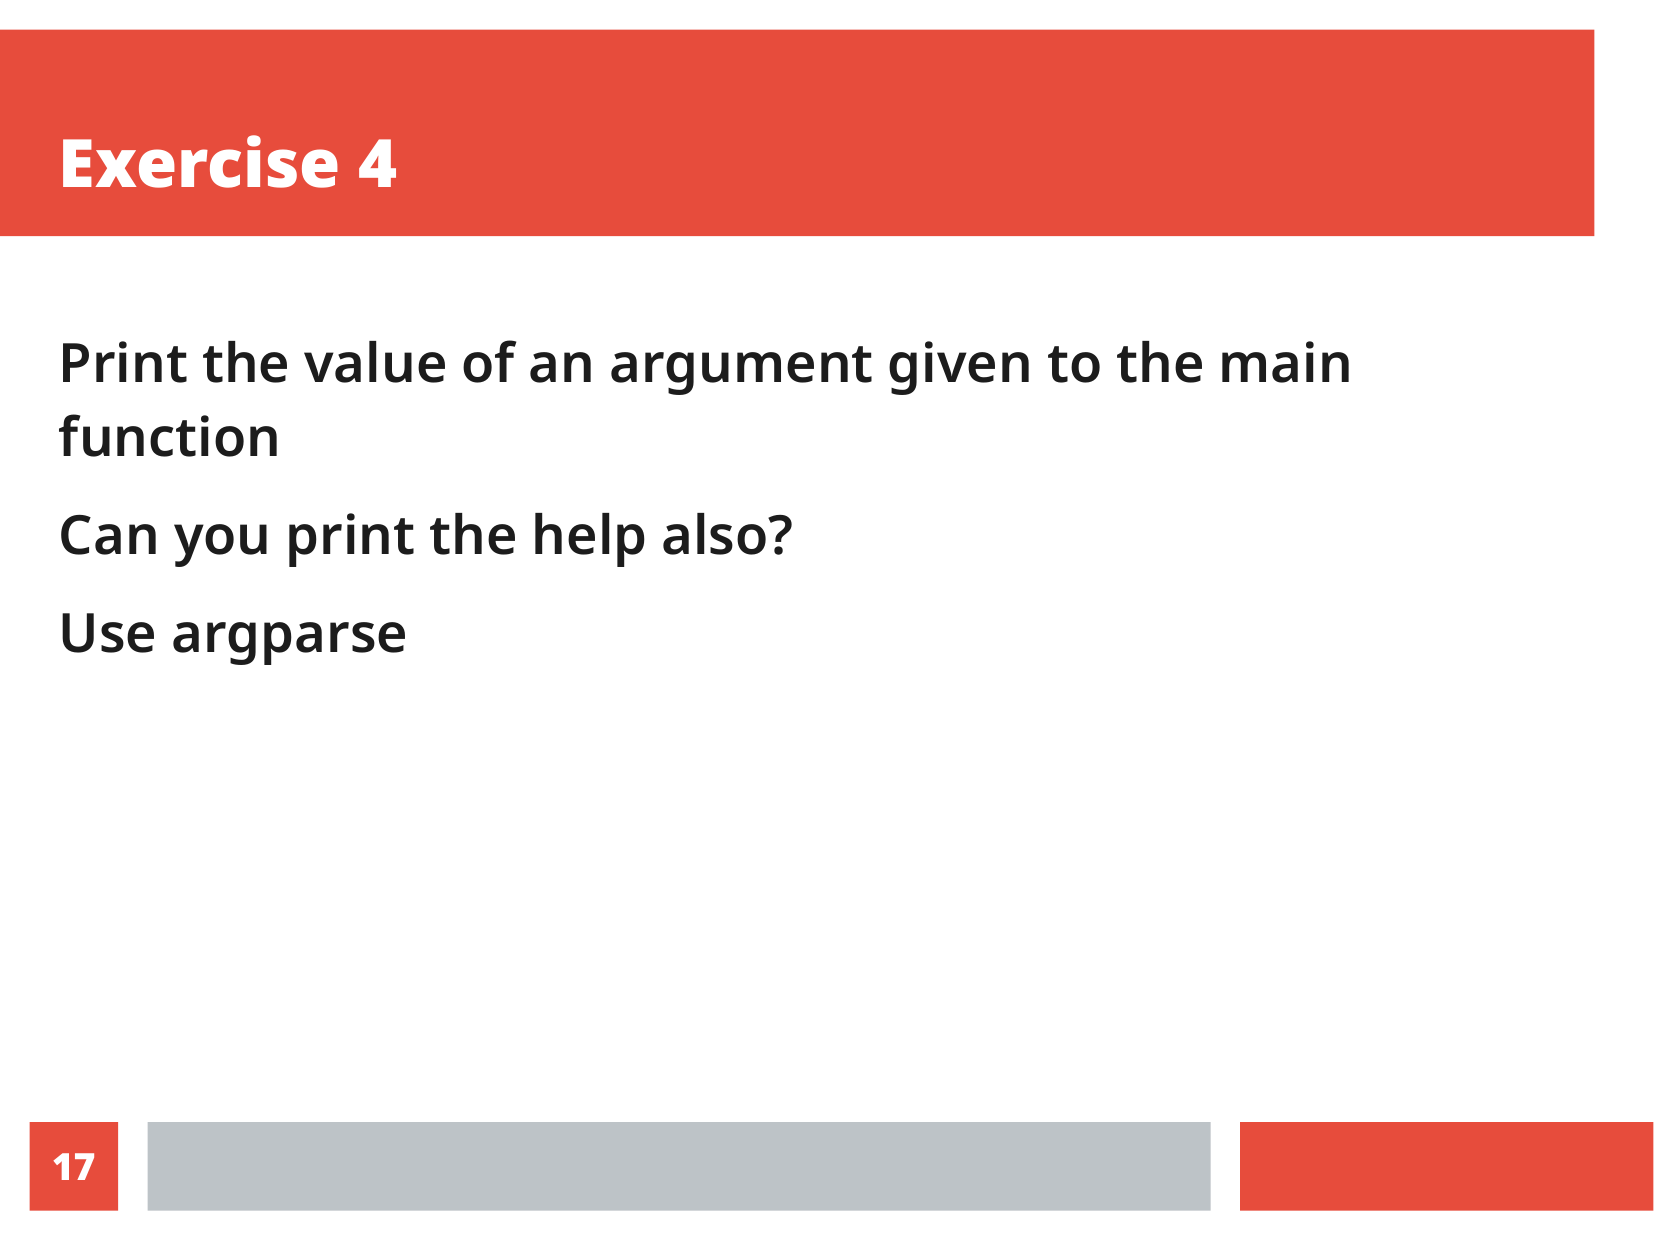

# Exercise 4
Print the value of an argument given to the main function
Can you print the help also?
Use argparse
17